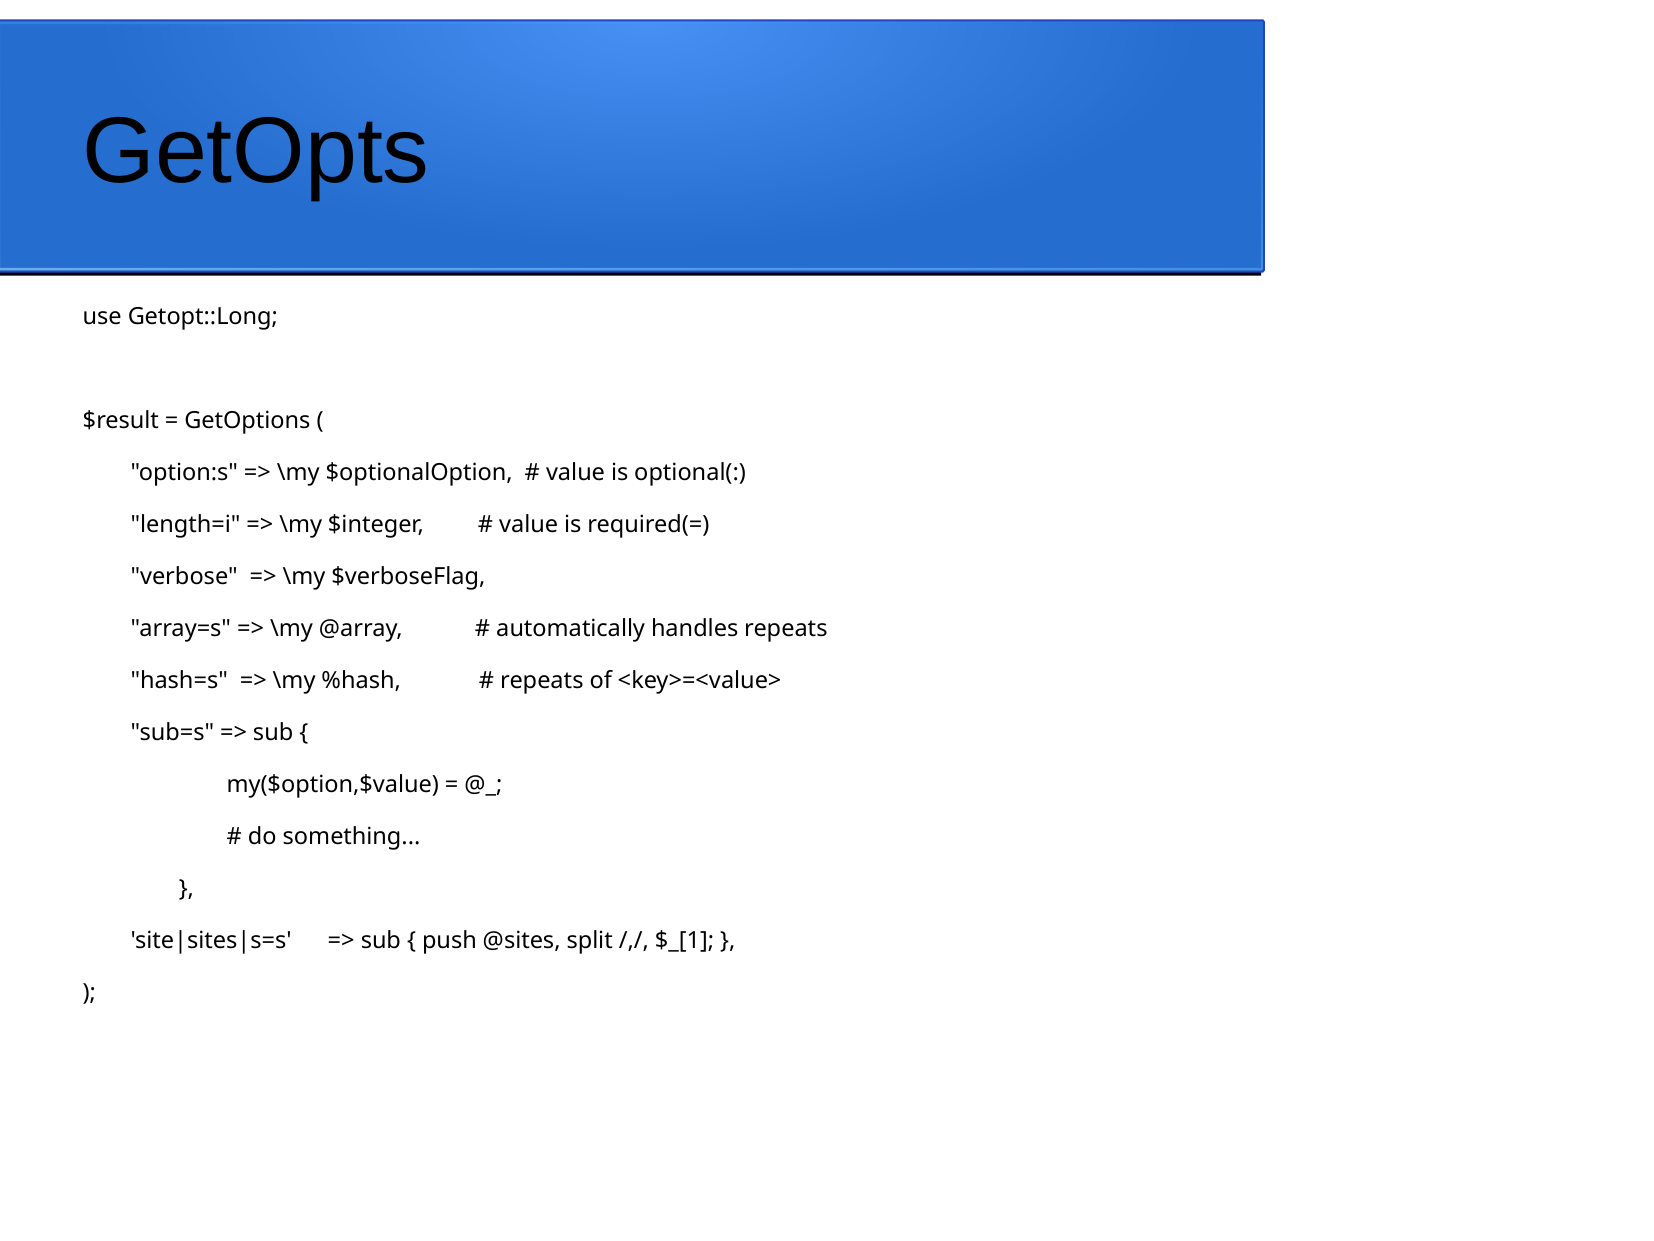

# GetOpts
use Getopt::Long;
$result = GetOptions (
 "option:s" => \my $optionalOption, # value is optional(:)
 "length=i" => \my $integer, # value is required(=)
 "verbose" => \my $verboseFlag,
 "array=s" => \my @array, # automatically handles repeats
 "hash=s" => \my %hash, # repeats of <key>=<value>
 "sub=s" => sub {
 my($option,$value) = @_;
 # do something...
 },
 'site|sites|s=s' => sub { push @sites, split /,/, $_[1]; },
);